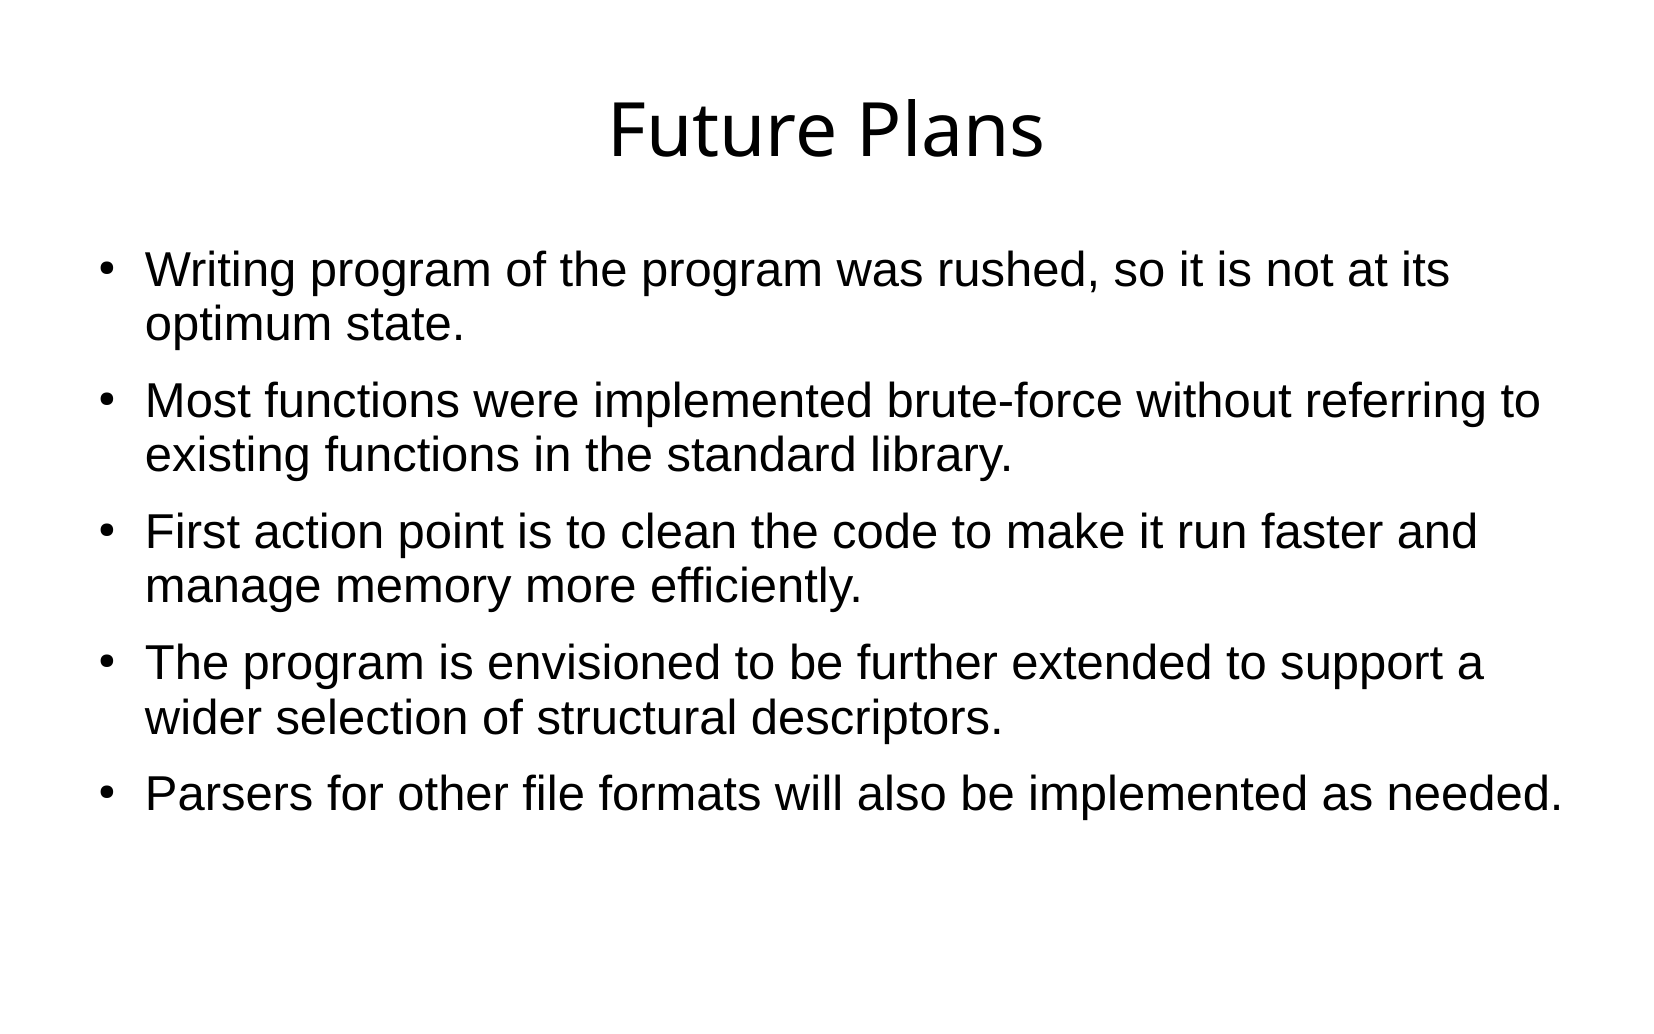

# Future Plans
Writing program of the program was rushed, so it is not at its optimum state.
Most functions were implemented brute-force without referring to existing functions in the standard library.
First action point is to clean the code to make it run faster and manage memory more efficiently.
The program is envisioned to be further extended to support a wider selection of structural descriptors.
Parsers for other file formats will also be implemented as needed.